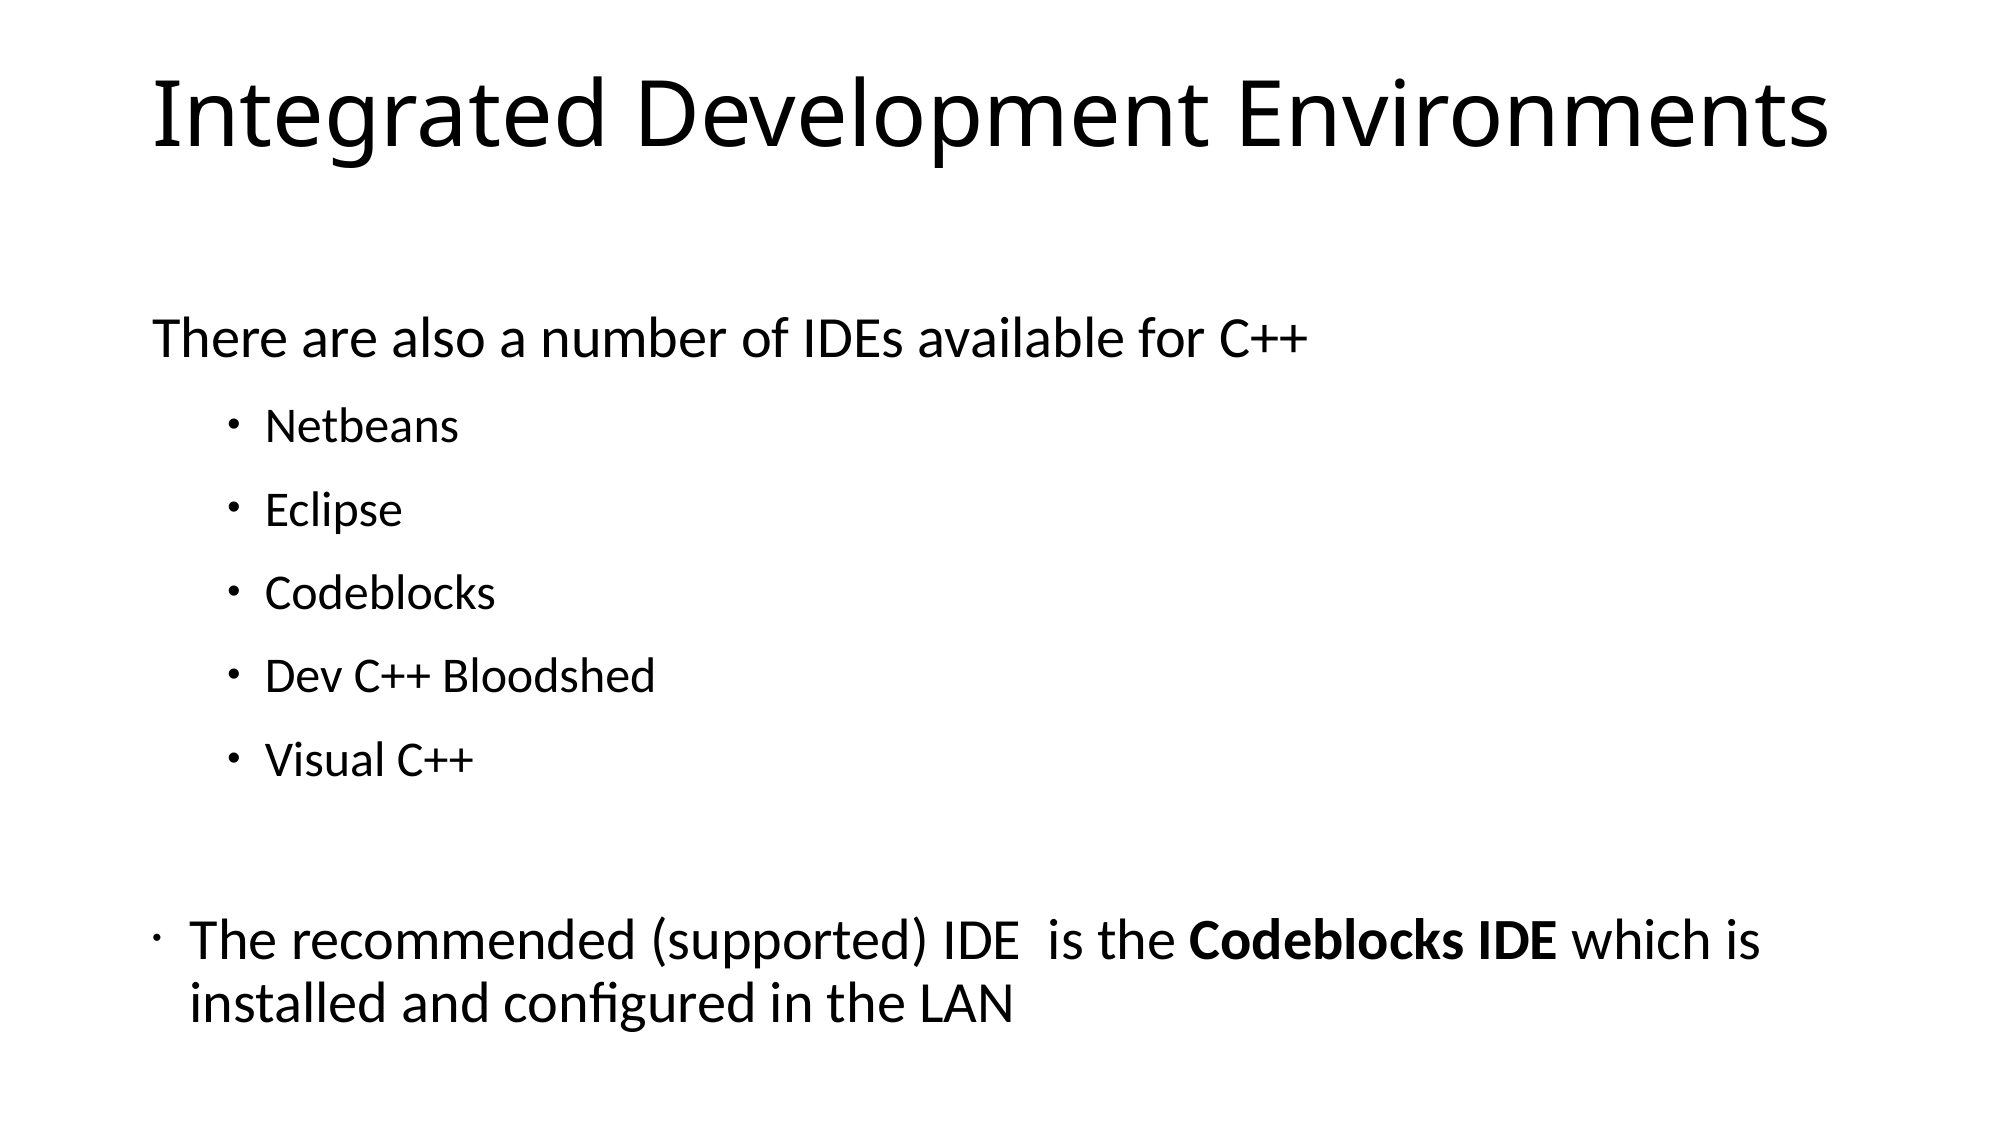

# Integrated Development Environments
There are also a number of IDEs available for C++
Netbeans
Eclipse
Codeblocks
Dev C++ Bloodshed
Visual C++
The recommended (supported) IDE is the Codeblocks IDE which is installed and configured in the LAN
All practical tasks and projects must be compiled and demonstrated on the computers in the Red Lan (Fedora Linux)
Your may use an alternate IDE, but I am not able to provide technical support for this